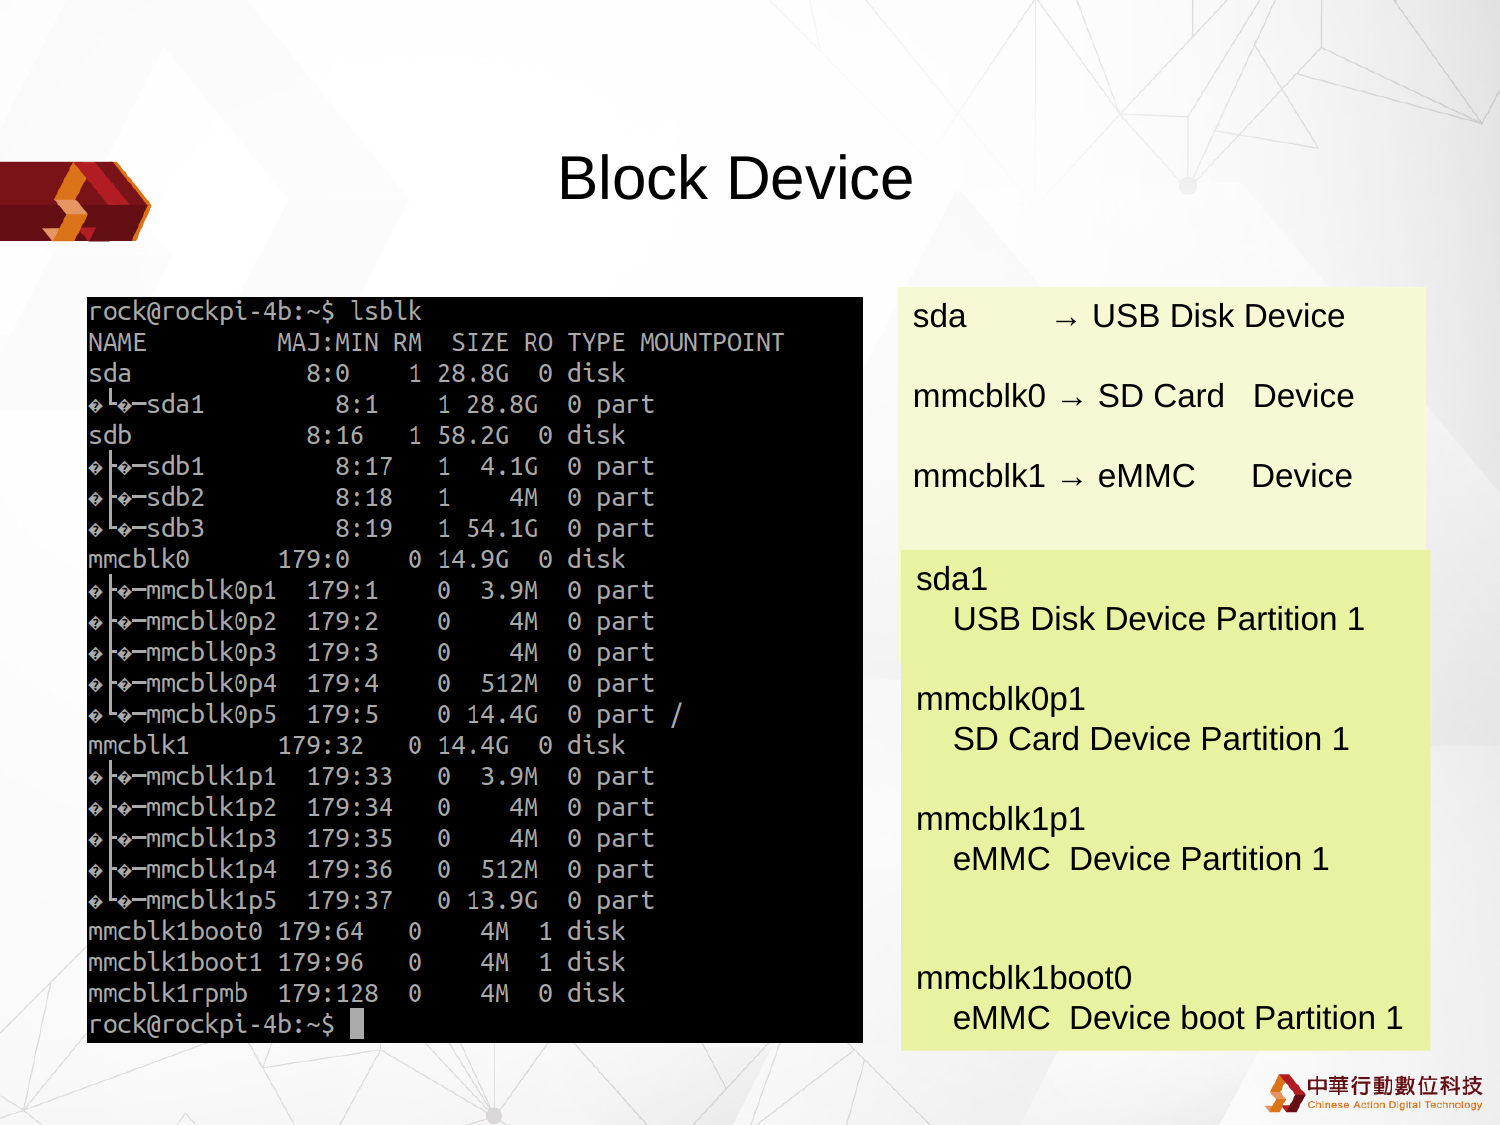

# Block Device
sda → USB Disk Device
mmcblk0 → SD Card Device
mmcblk1 → eMMC Device
sda1
 USB Disk Device Partition 1
mmcblk0p1
 SD Card Device Partition 1
mmcblk1p1
 eMMC Device Partition 1
mmcblk1boot0
 eMMC Device boot Partition 1